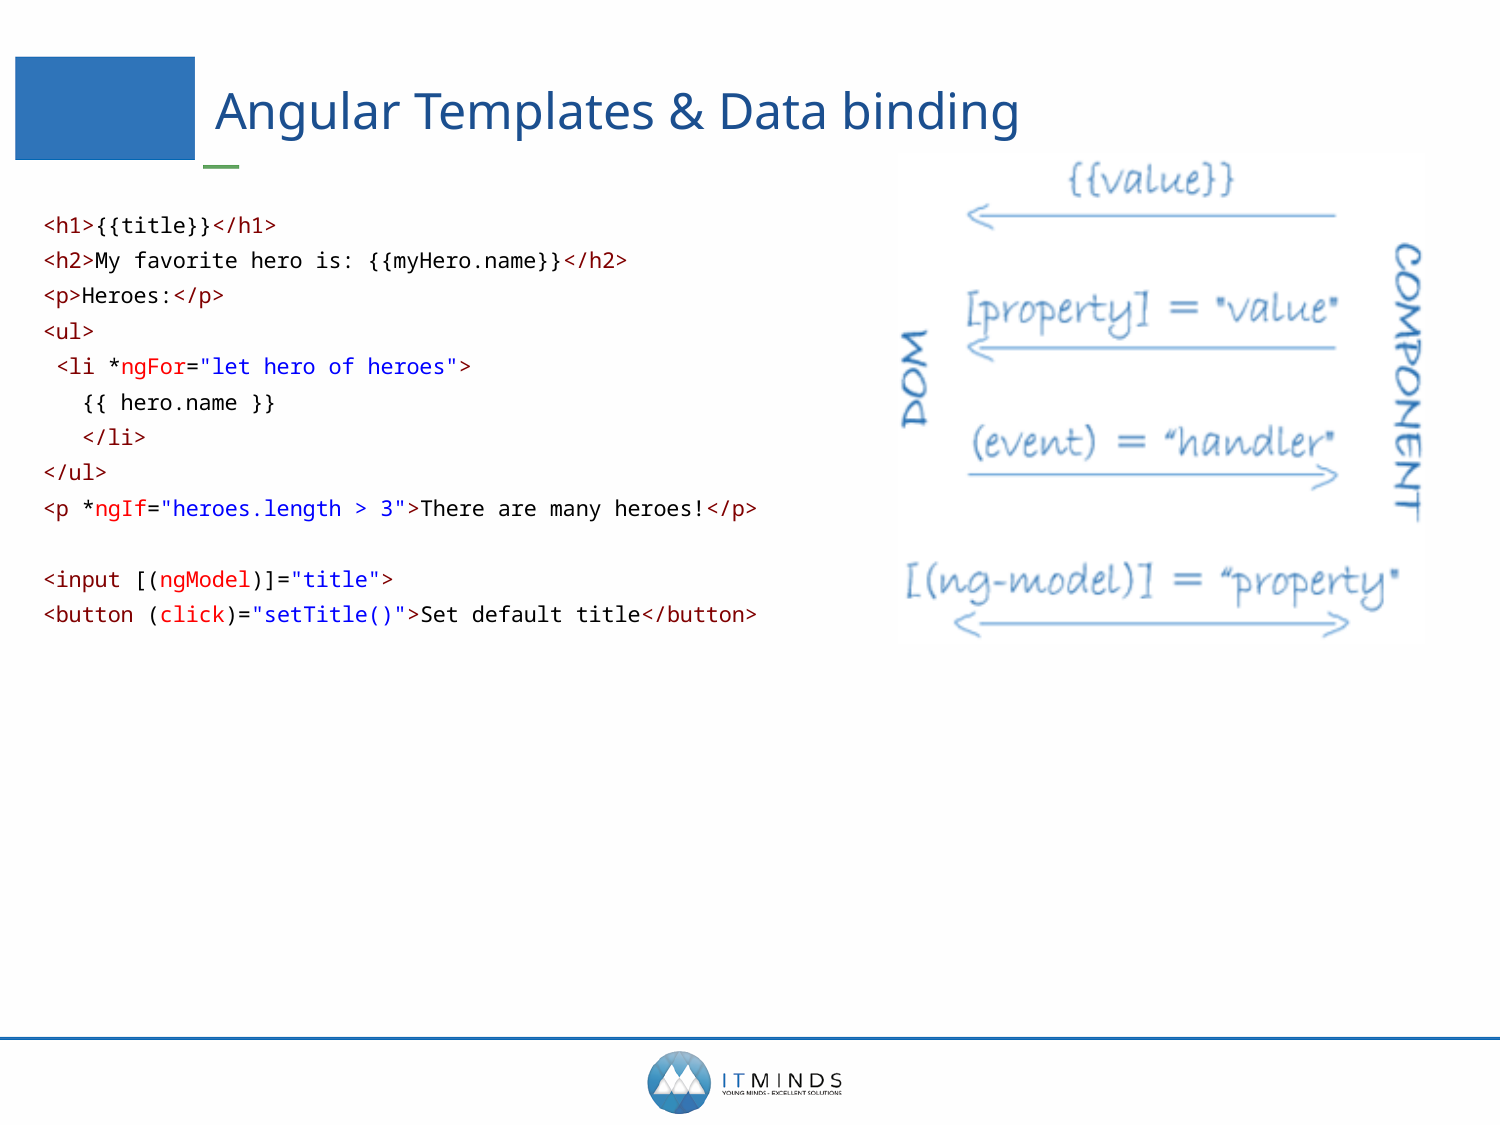

Angular Templates & Data binding
# <h1>{{title}}</h1>
<h2>My favorite hero is: {{myHero.name}}</h2>
<p>Heroes:</p>
<ul>
 <li *ngFor="let hero of heroes">
 {{ hero.name }}
 </li>
</ul>
<p *ngIf="heroes.length > 3">There are many heroes!</p>
<input [(ngModel)]="title">
<button (click)="setTitle()">Set default title</button>